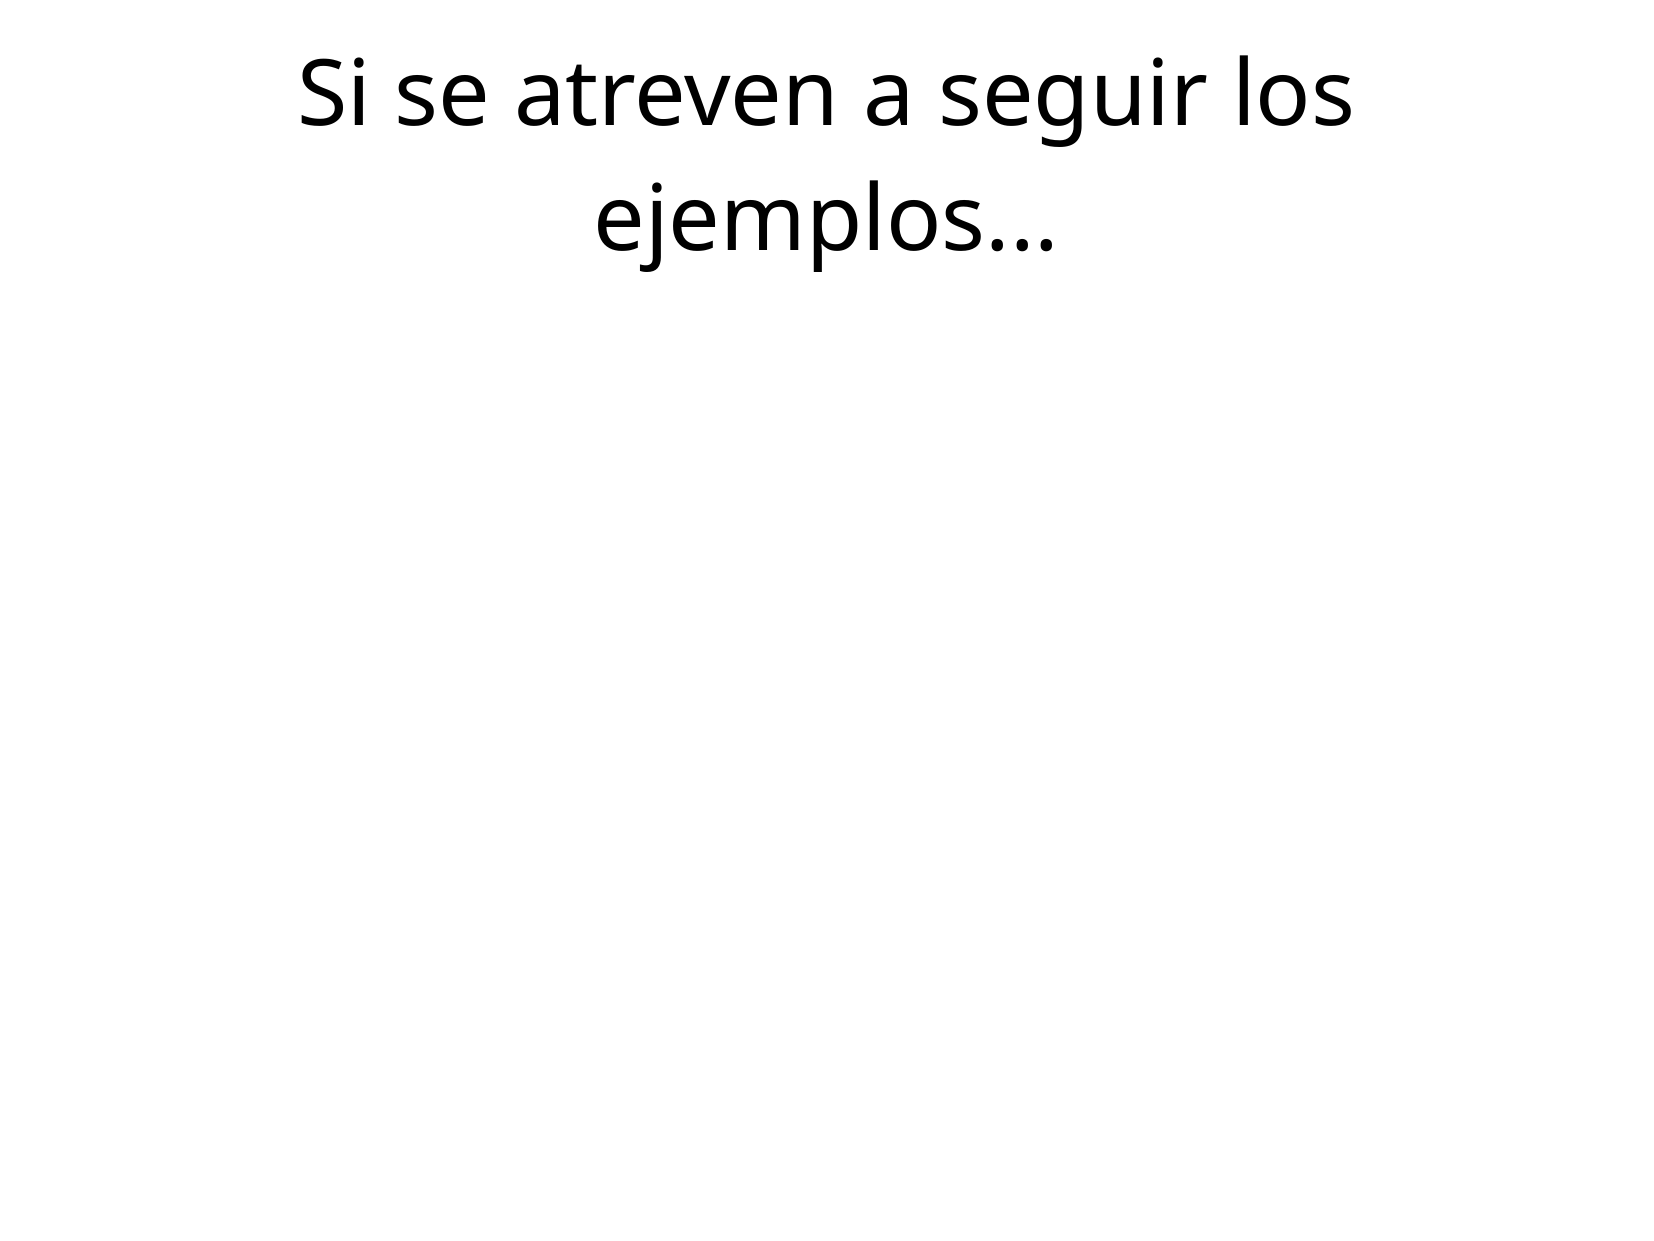

# Si se atreven a seguir los ejemplos...